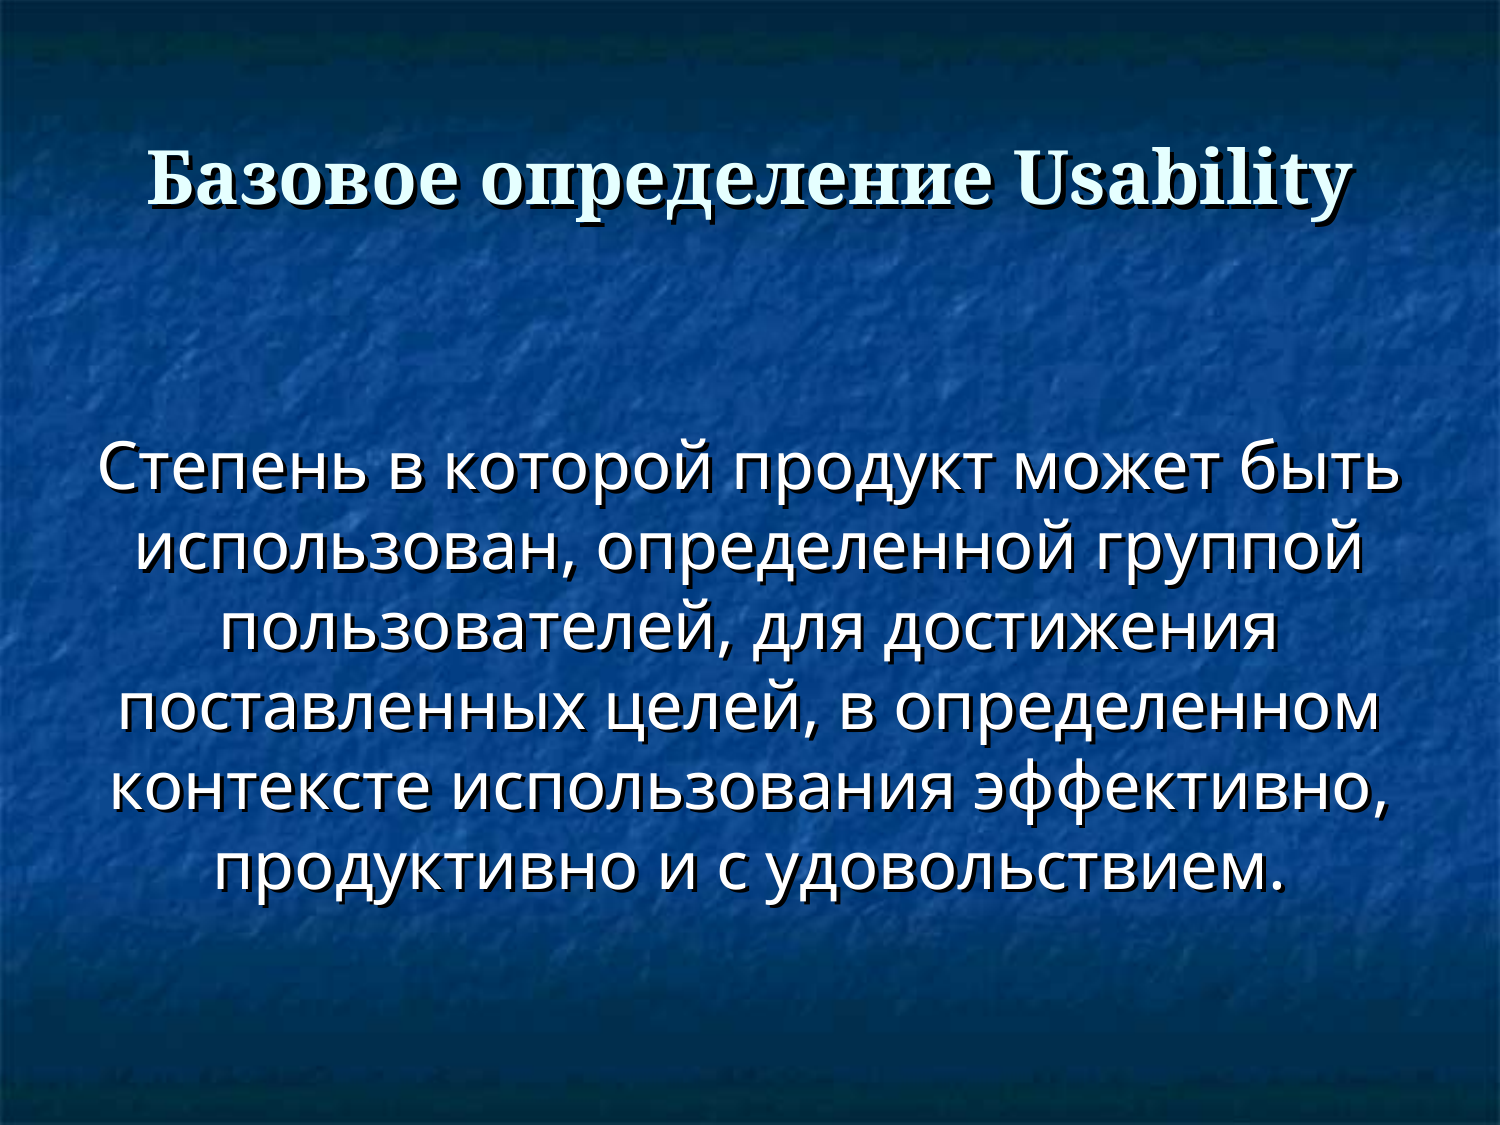

Базовое определение Usability
# Степень в которой продукт может быть использован, определенной группой пользователей, для достижения поставленных целей, в определенном контексте использования эффективно, продуктивно и с удовольствием.